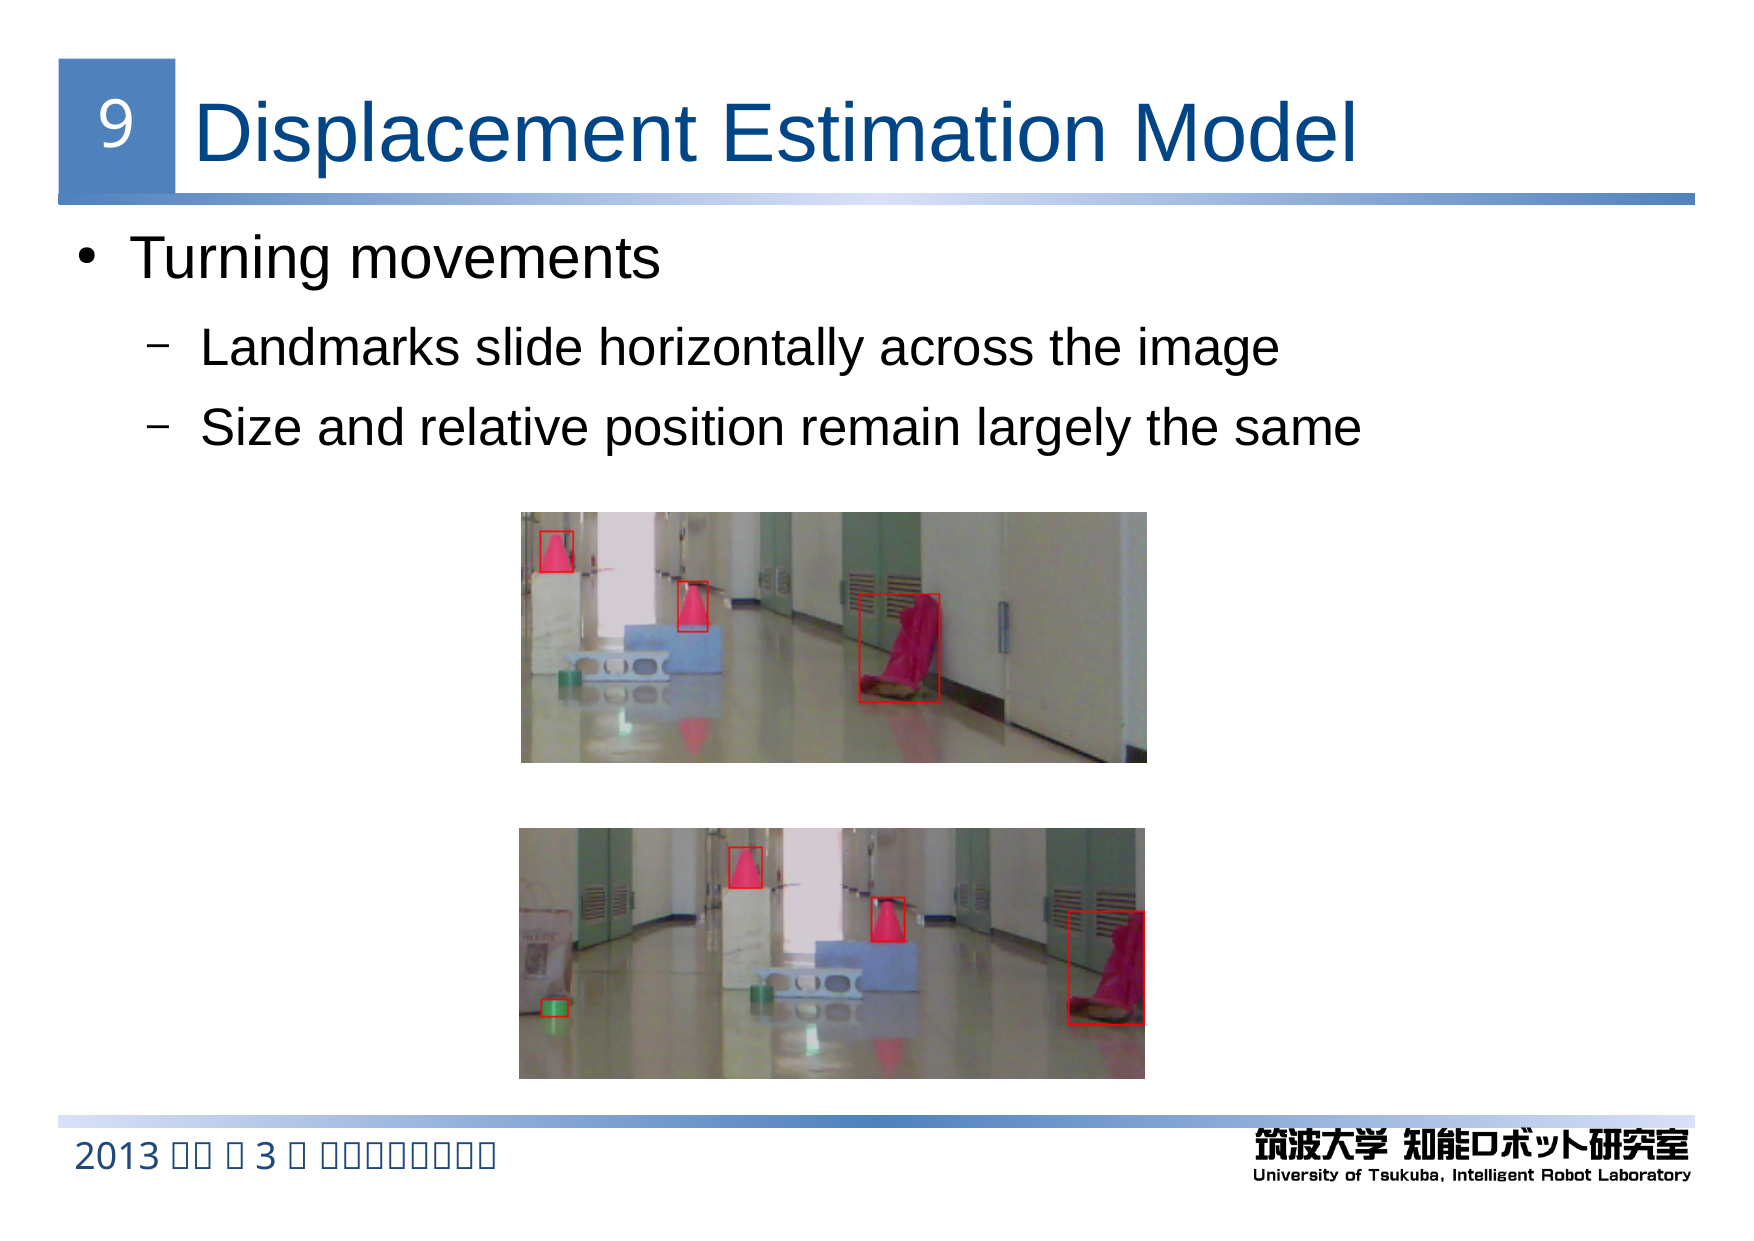

# Displacement Estimation Model
Turning movements
Landmarks slide horizontally across the image
Size and relative position remain largely the same